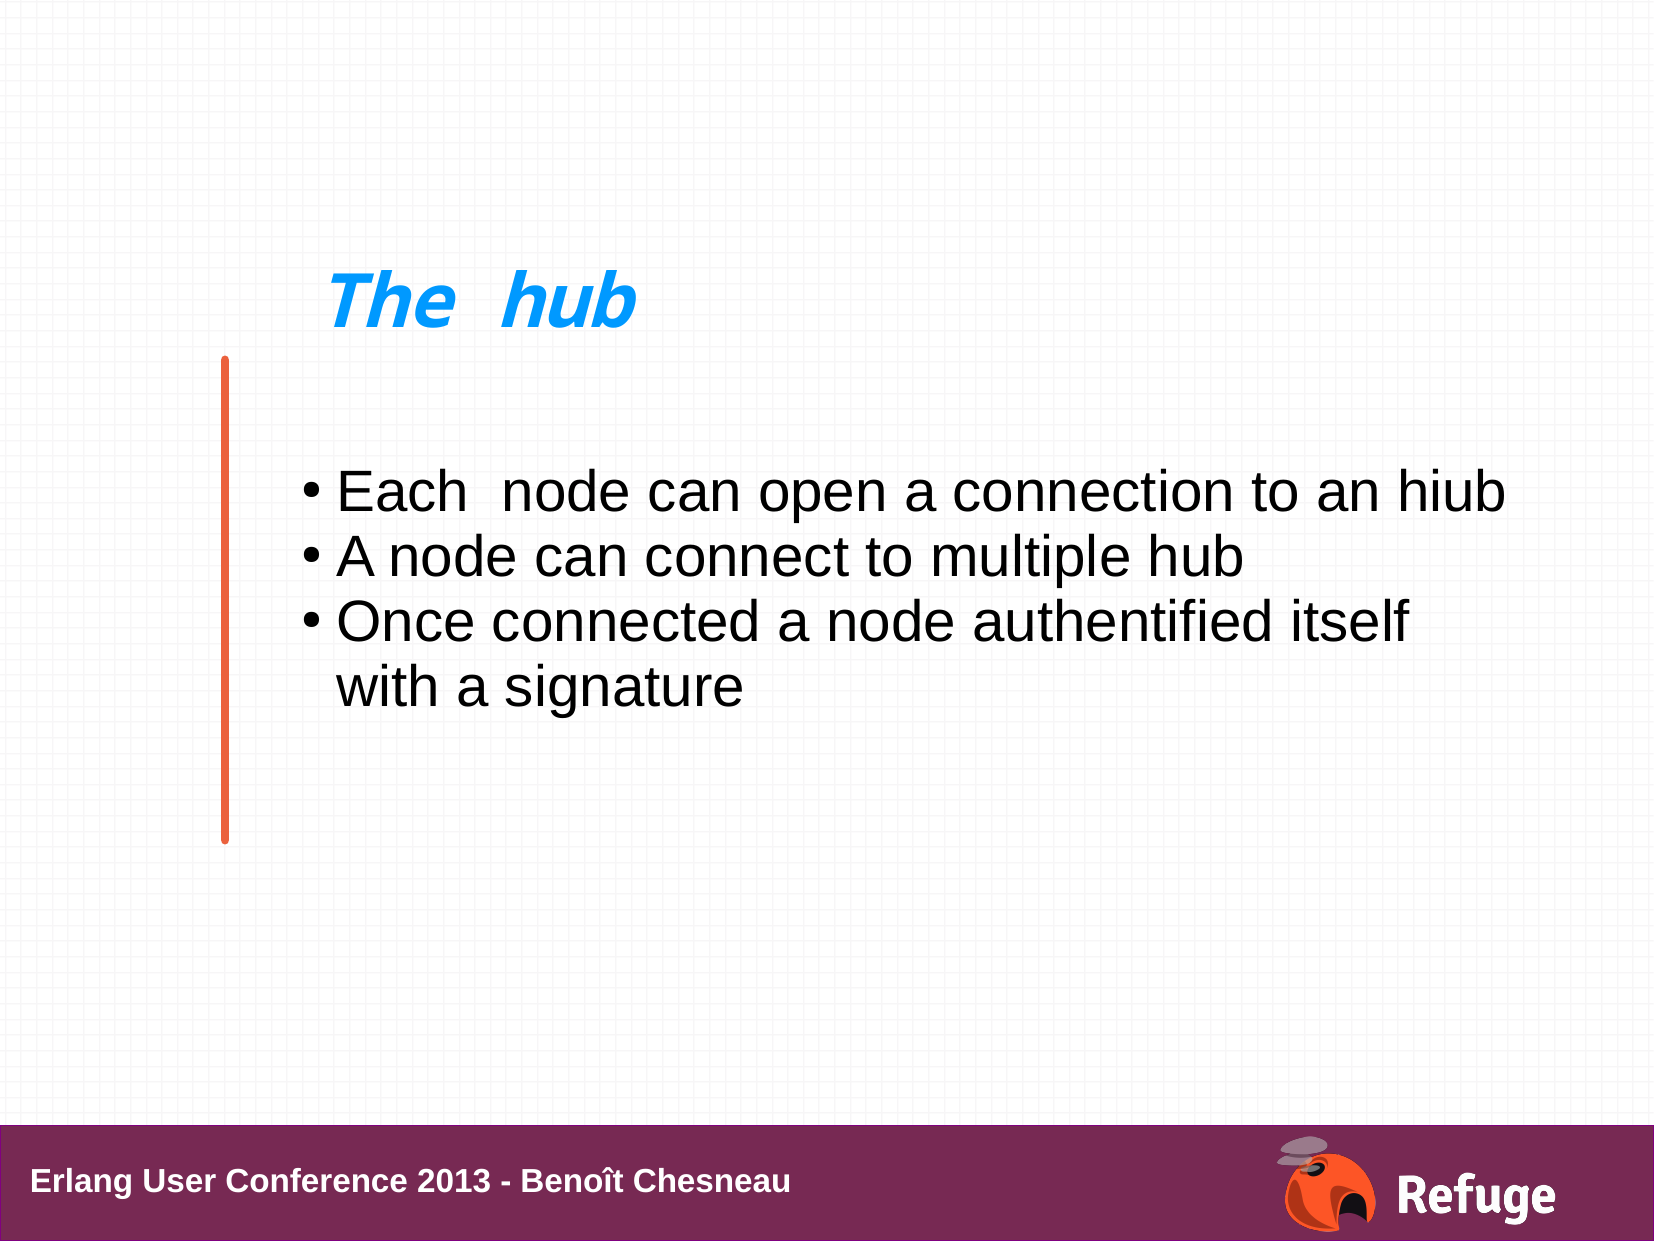

The hub
Each node can open a connection to an hiub
A node can connect to multiple hub
Once connected a node authentified itself
with a signature
Erlang User Conference 2013 - Benoît Chesneau